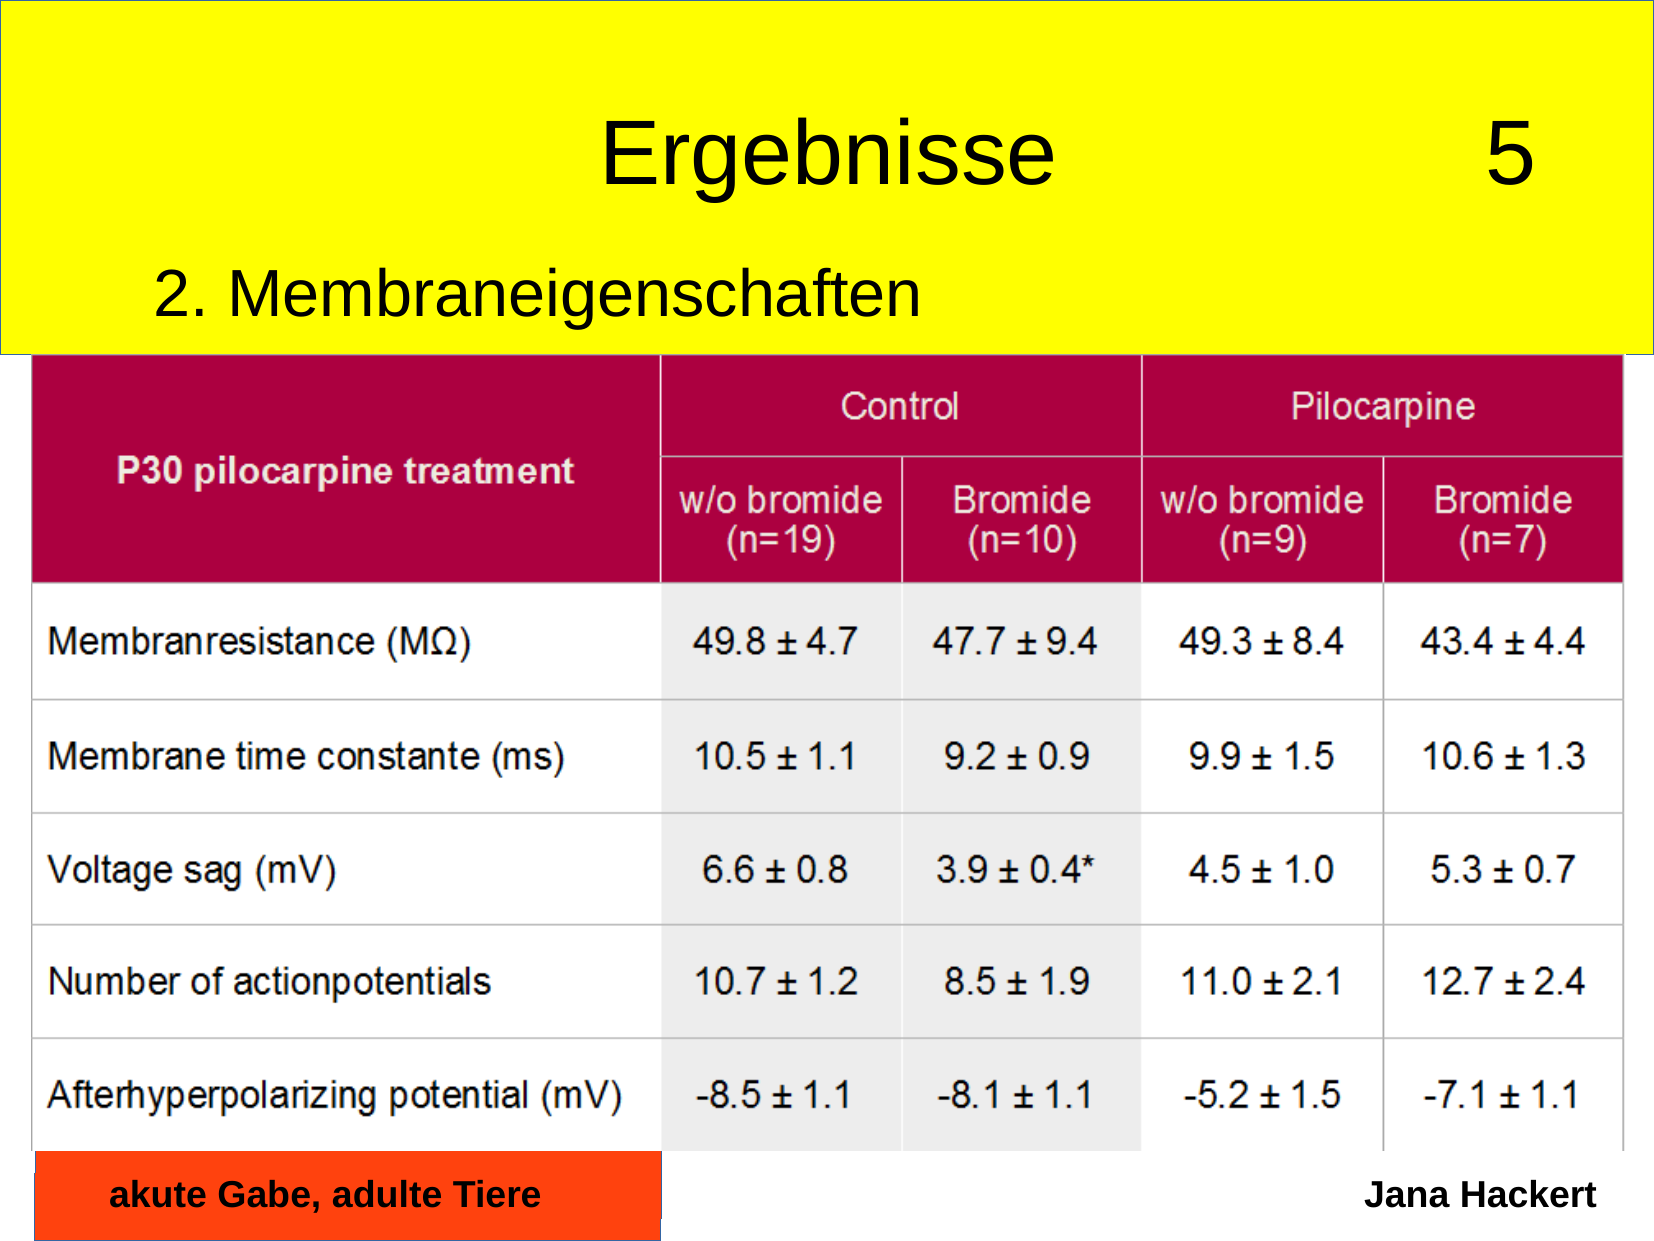

# Ergebnisse
2. Membraneigenschaften
akute Gabe, adulte Tiere												Jana Hackert